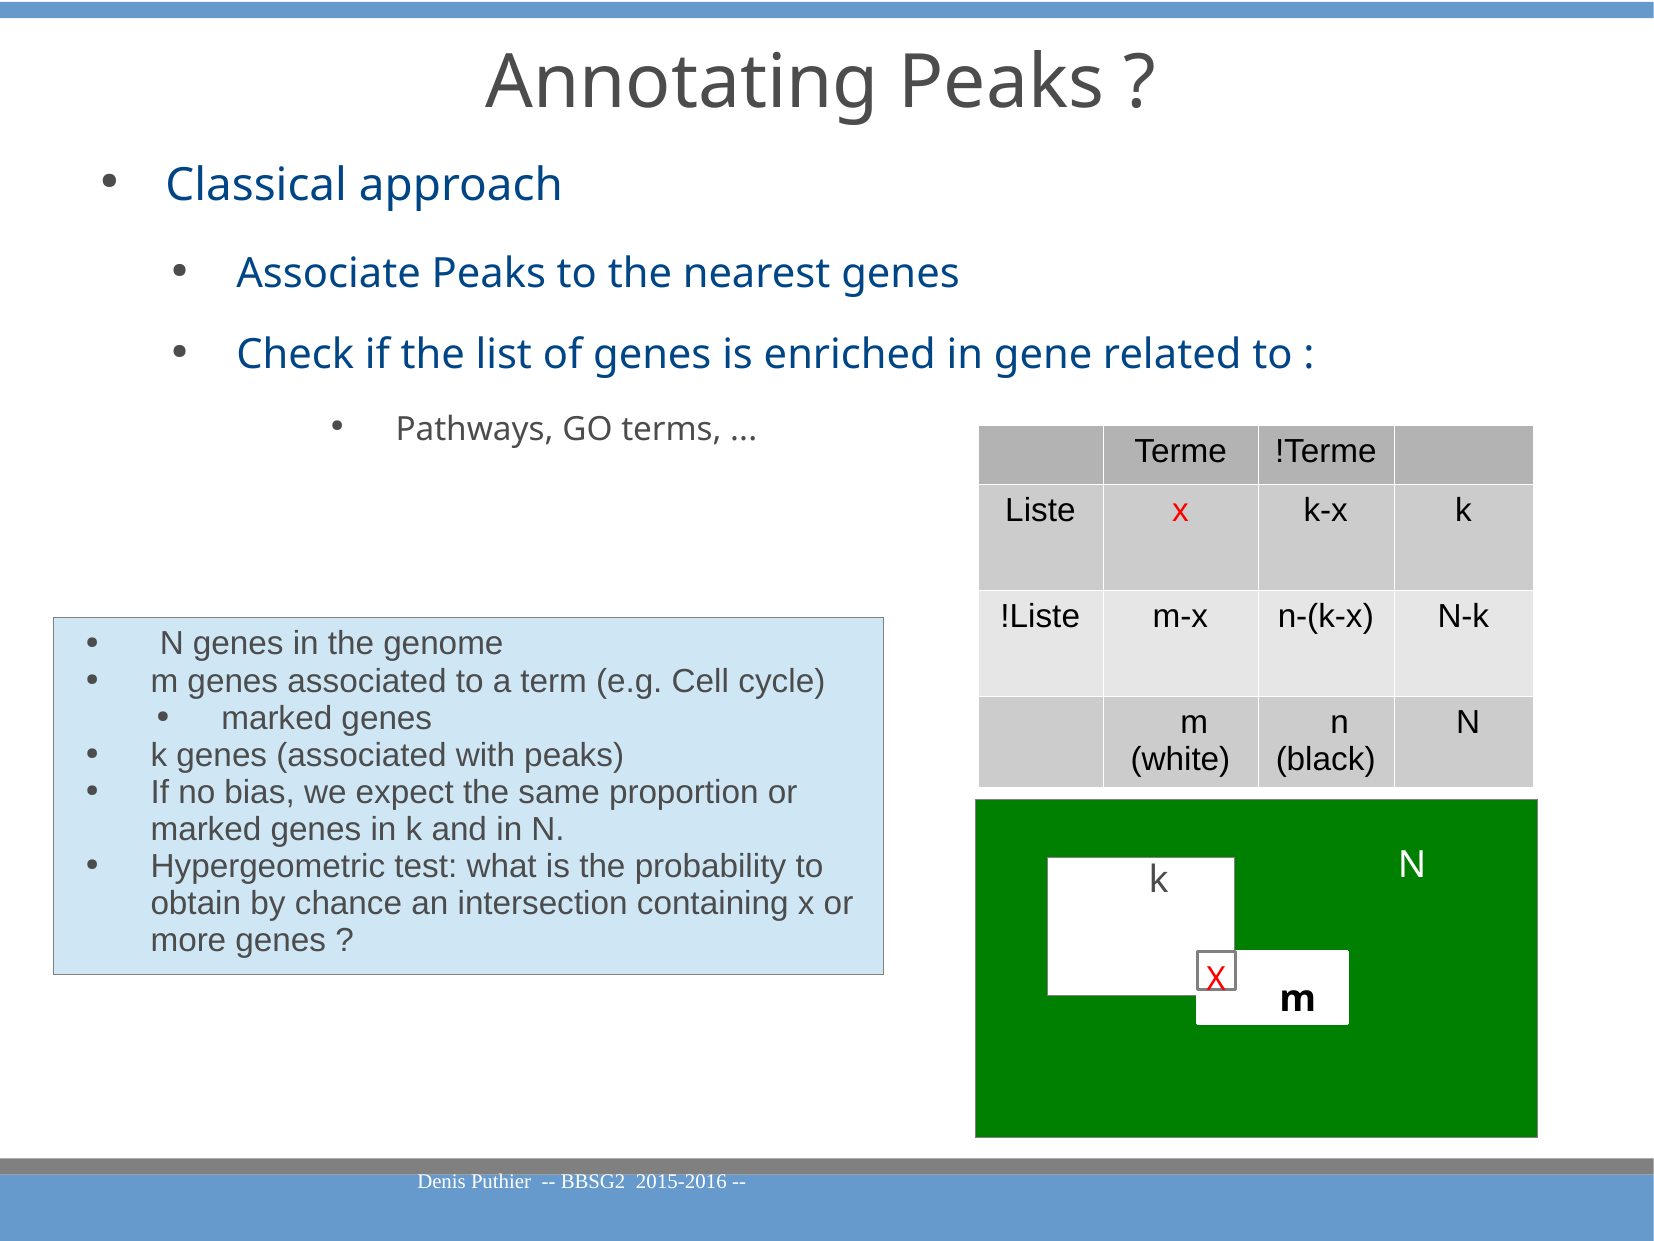

# Annotating Peaks ?
Classical approach
Associate Peaks to the nearest genes
Check if the list of genes is enriched in gene related to :
Pathways, GO terms, ...
| | Terme | !Terme | |
| --- | --- | --- | --- |
| Liste | x | k-x | k |
| !Liste | m-x | n-(k-x) | N-k |
| | m (white) | n (black) | N |
 N genes in the genome
m genes associated to a term (e.g. Cell cycle)
marked genes
k genes (associated with peaks)
If no bias, we expect the same proportion or marked genes in k and in N.
Hypergeometric test: what is the probability to obtain by chance an intersection containing x or more genes ?
N
 k
X
m